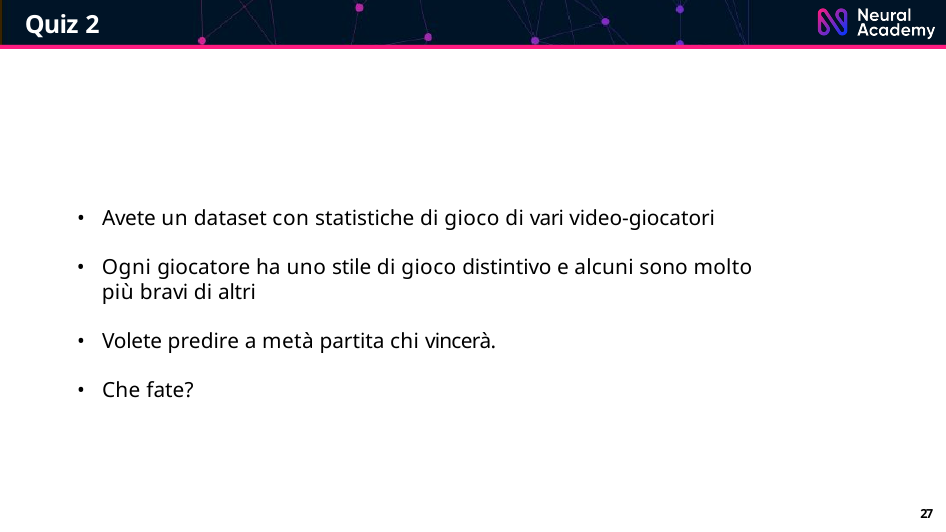

# Quiz 2
Avete un dataset con statistiche di gioco di vari video-giocatori
Ogni giocatore ha uno stile di gioco distintivo e alcuni sono molto più bravi di altri
Volete predire a metà partita chi vincerà.
Che fate?